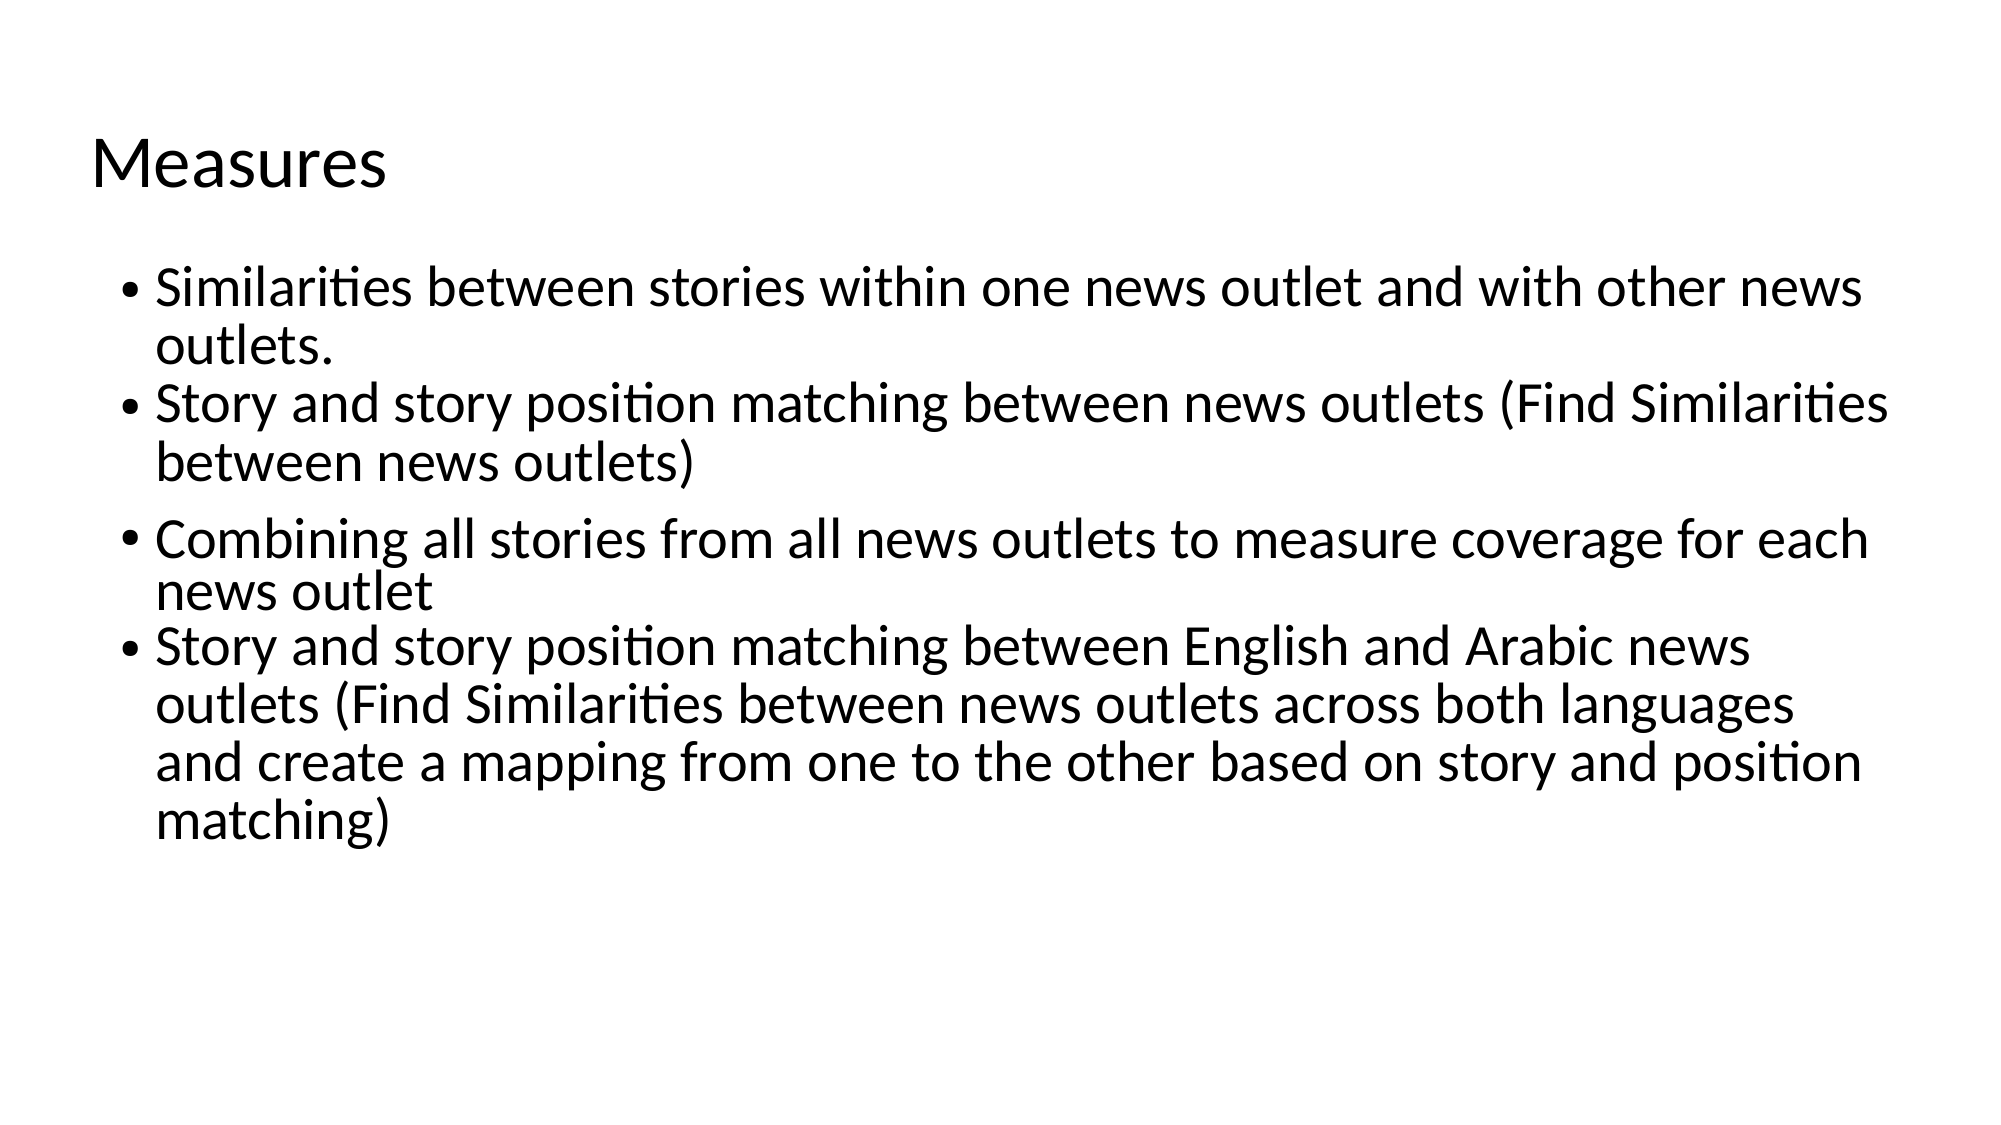

# Measures
Similarities between stories within one news outlet and with other news outlets.
Story and story position matching between news outlets (Find Similarities between news outlets)
Combining all stories from all news outlets to measure coverage for each news outlet
Story and story position matching between English and Arabic news outlets (Find Similarities between news outlets across both languages and create a mapping from one to the other based on story and position matching)